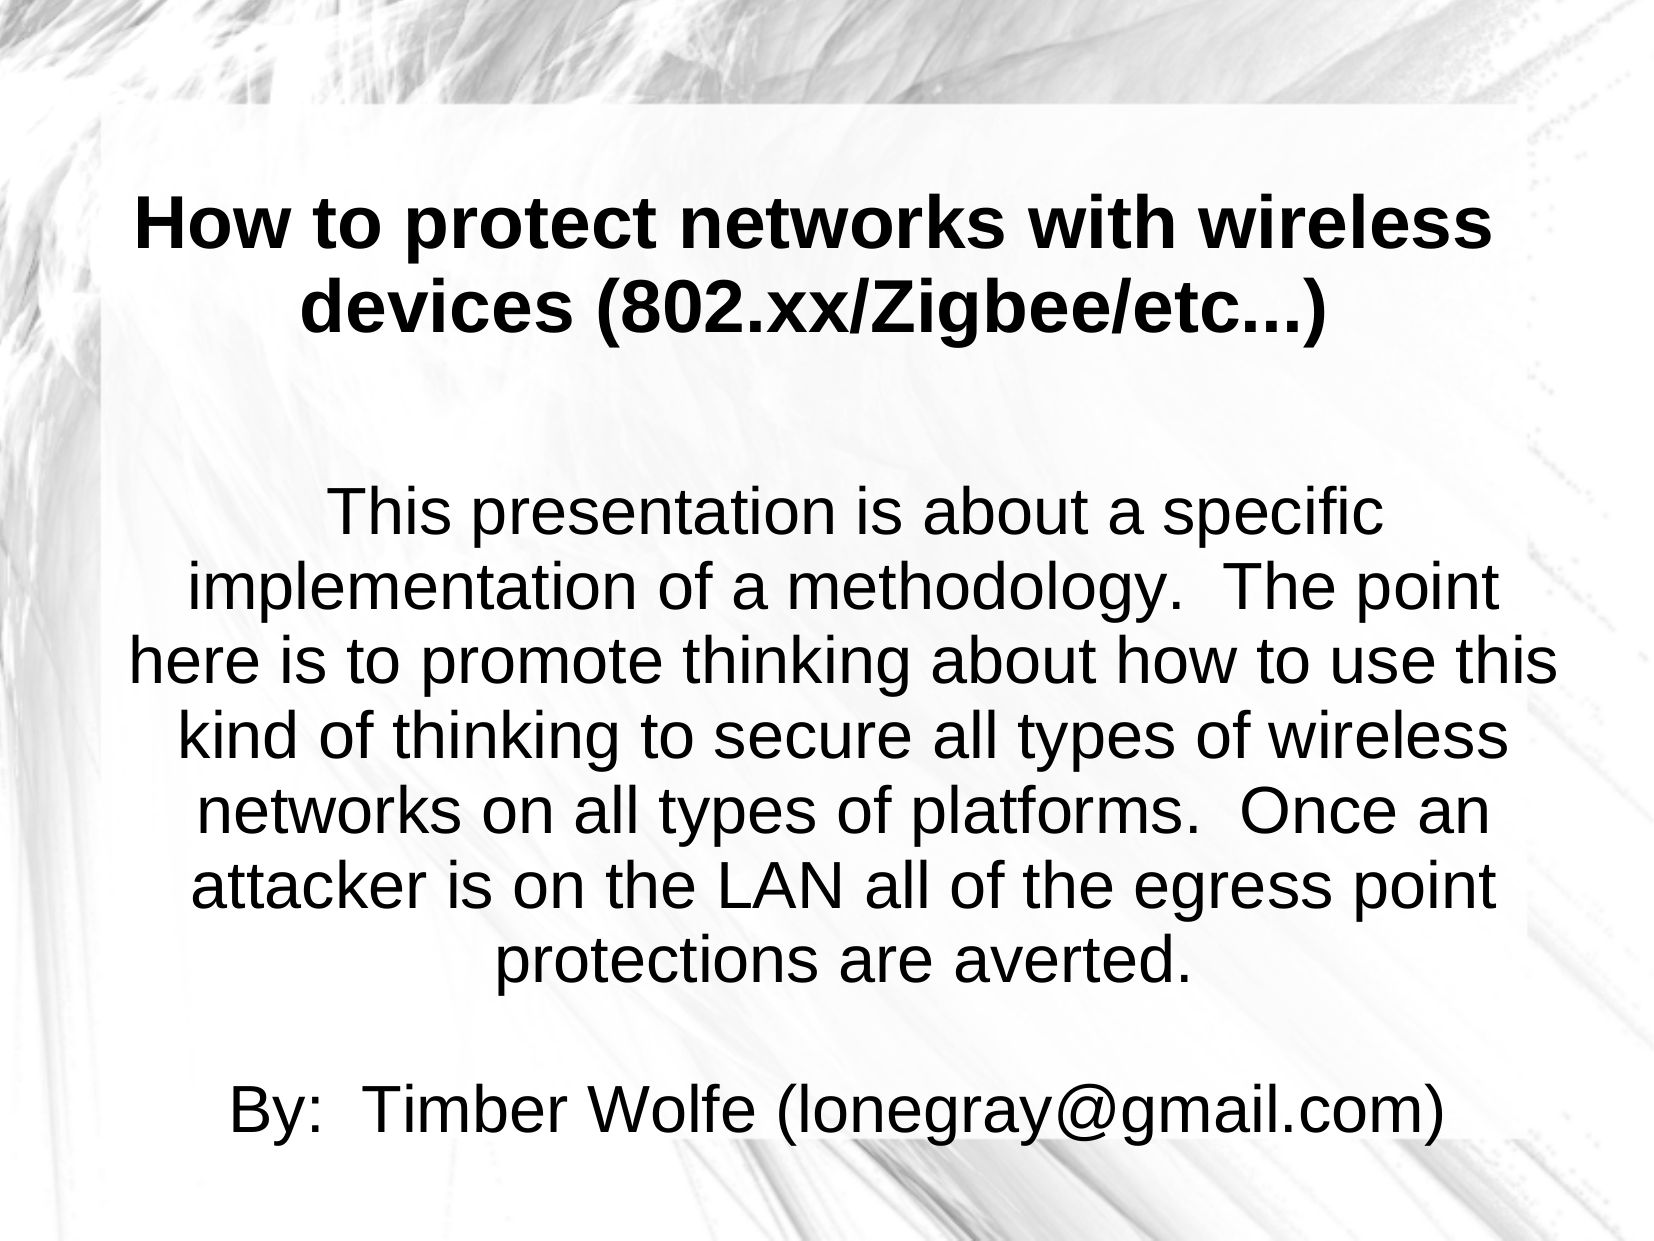

# How to protect networks with wireless devices (802.xx/Zigbee/etc...)
This presentation is about a specific implementation of a methodology. The point here is to promote thinking about how to use this kind of thinking to secure all types of wireless networks on all types of platforms. Once an attacker is on the LAN all of the egress point protections are averted.
By: Timber Wolfe (lonegray@gmail.com)